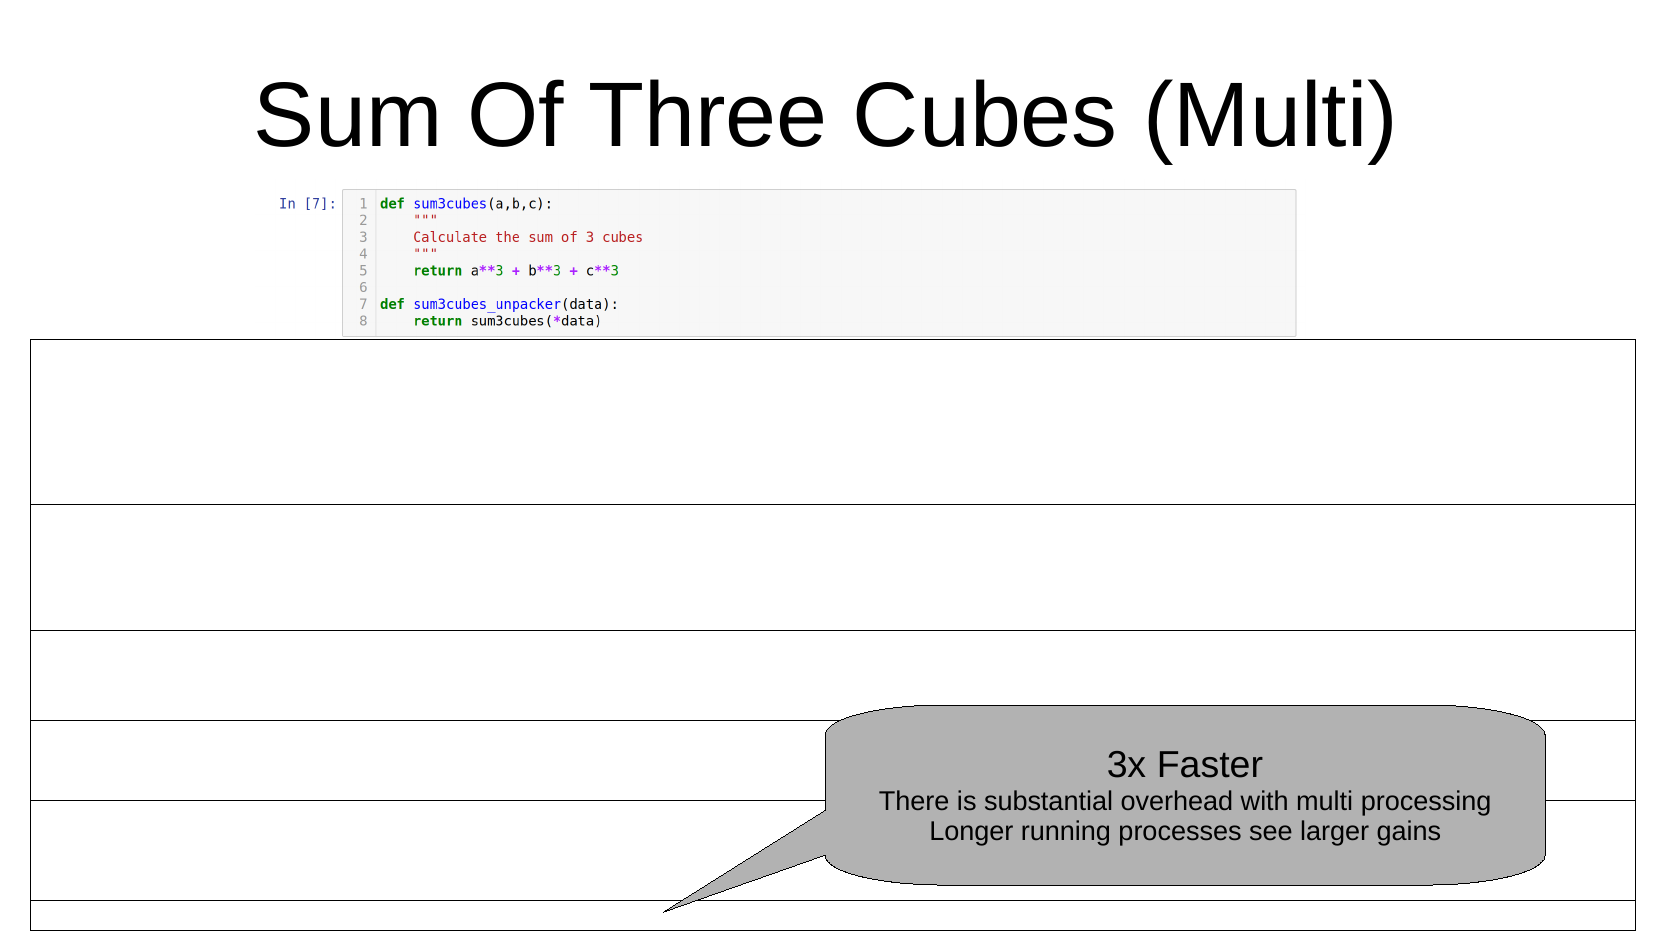

# Sum Of Three Cubes (Multi)
3x Faster
There is substantial overhead with multi processing
Longer running processes see larger gains